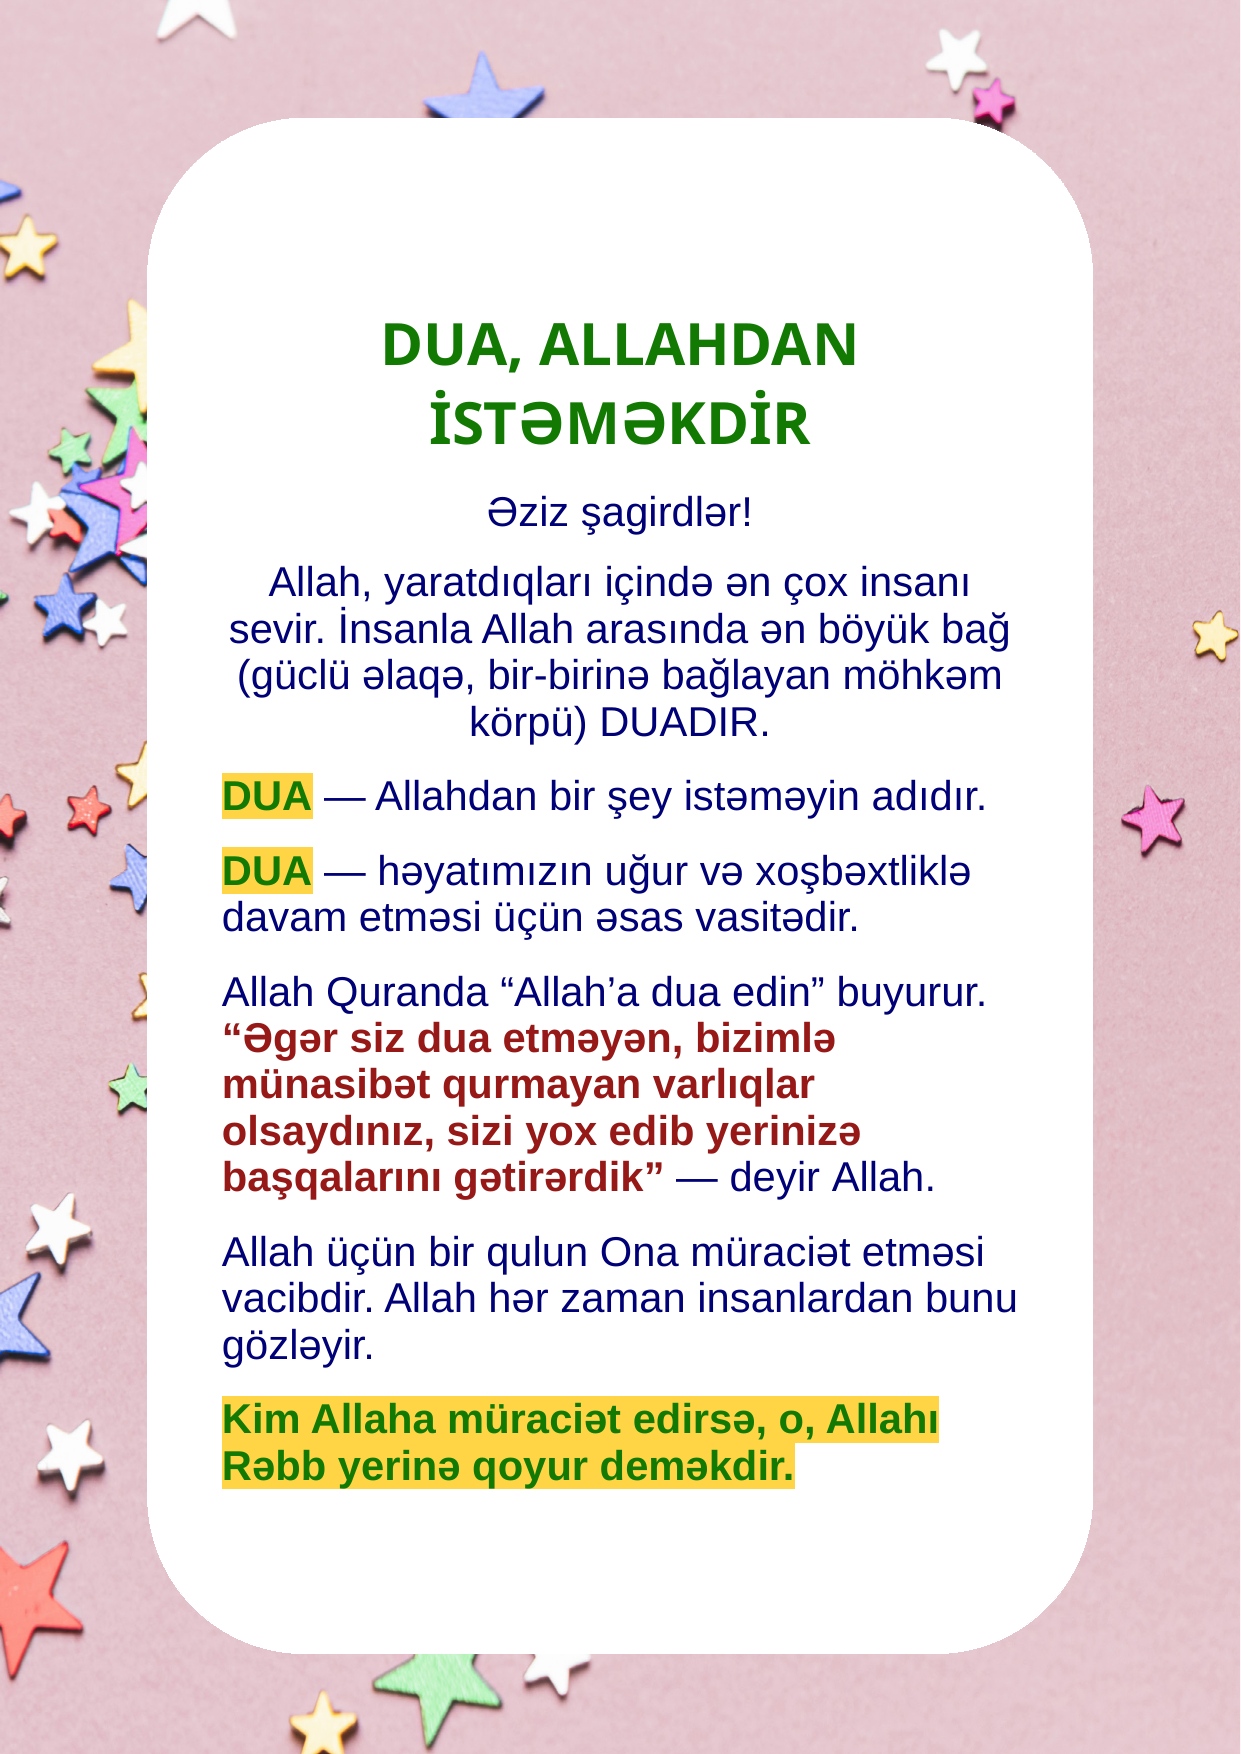

DUA, ALLAHDAN İSTƏMƏKDİR
Əziz şagirdlər!
Allah, yaratdıqları içində ən çox insanı sevir. İnsanla Allah arasında ən böyük bağ (güclü əlaqə, bir-birinə bağlayan möhkəm körpü) DUADIR.
DUA — Allahdan bir şey istəməyin adıdır.
DUA — həyatımızın uğur və xoşbəxtliklə davam etməsi üçün əsas vasitədir.
Allah Quranda “Allah’a dua edin” buyurur. “Əgər siz dua etməyən, bizimlə münasibət qurmayan varlıqlar olsaydınız, sizi yox edib yerinizə başqalarını gətirərdik” — deyir Allah.
Allah üçün bir qulun Ona müraciət etməsi vacibdir. Allah hər zaman insanlardan bunu gözləyir.
Kim Allaha müraciət edirsə, o, Allahı Rəbb yerinə qoyur deməkdir.